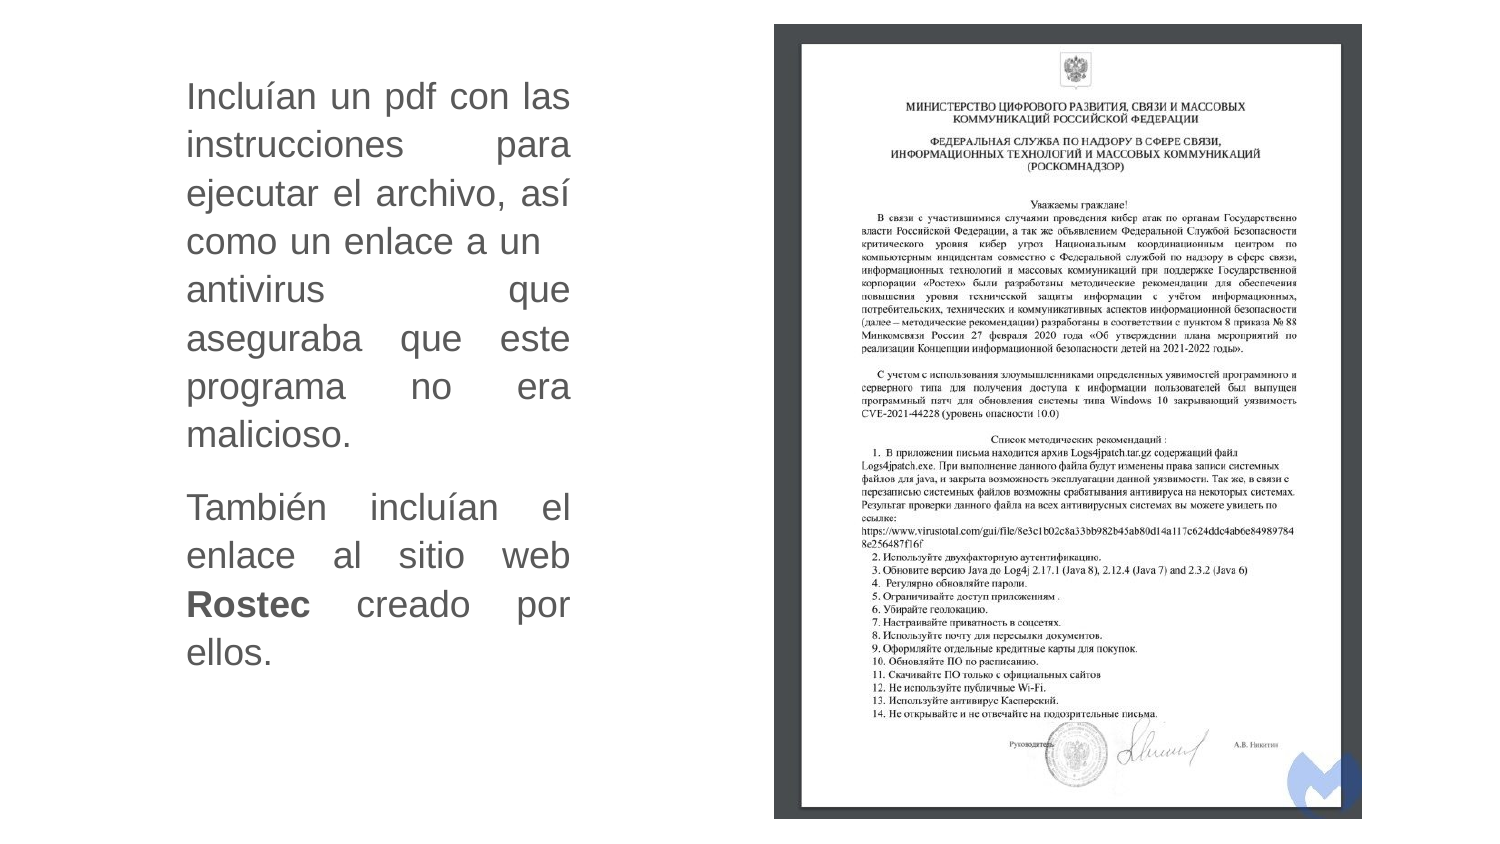

# Incluían un pdf con las instrucciones para ejecutar el archivo, así como un enlace a un 	antivirus que aseguraba que este programa no era malicioso.
También incluían el enlace al sitio web Rostec creado por ellos.